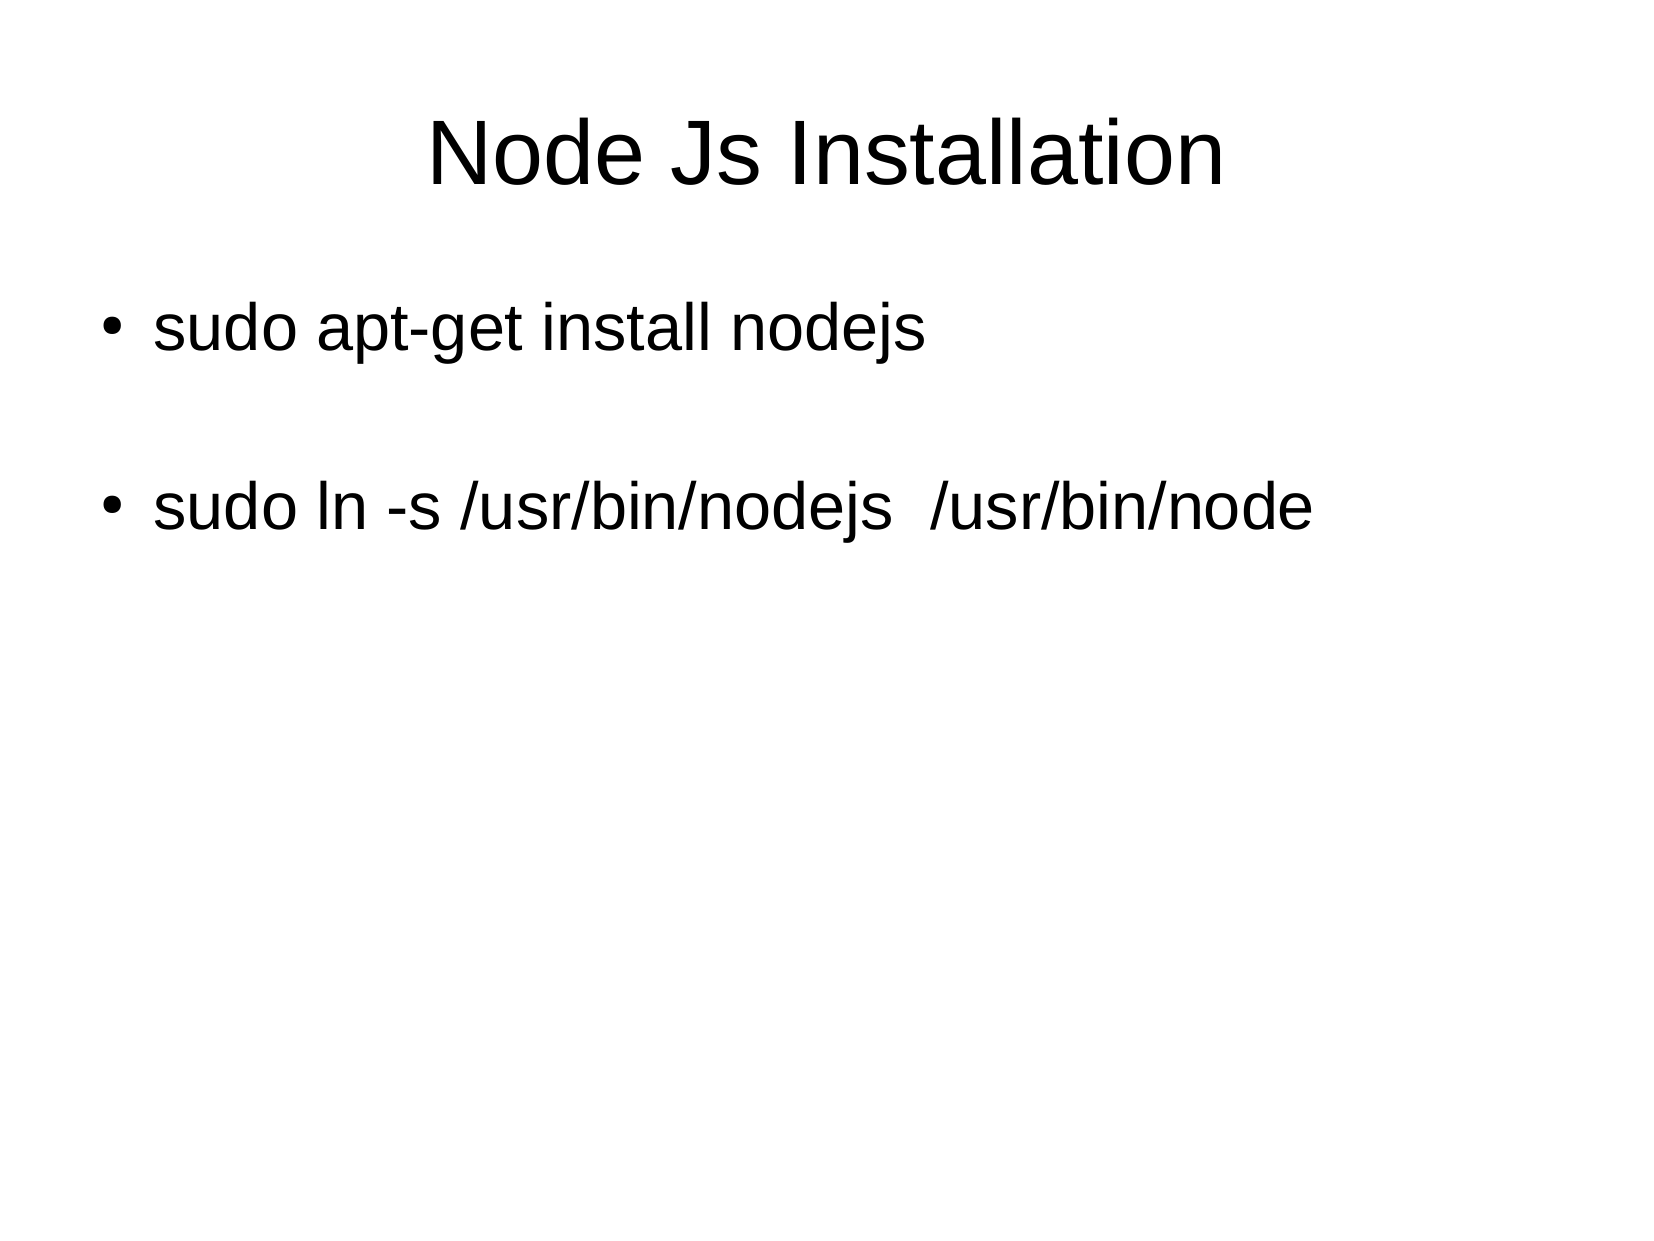

# Node Js Installation
sudo apt-get install nodejs
sudo ln -s /usr/bin/nodejs /usr/bin/node